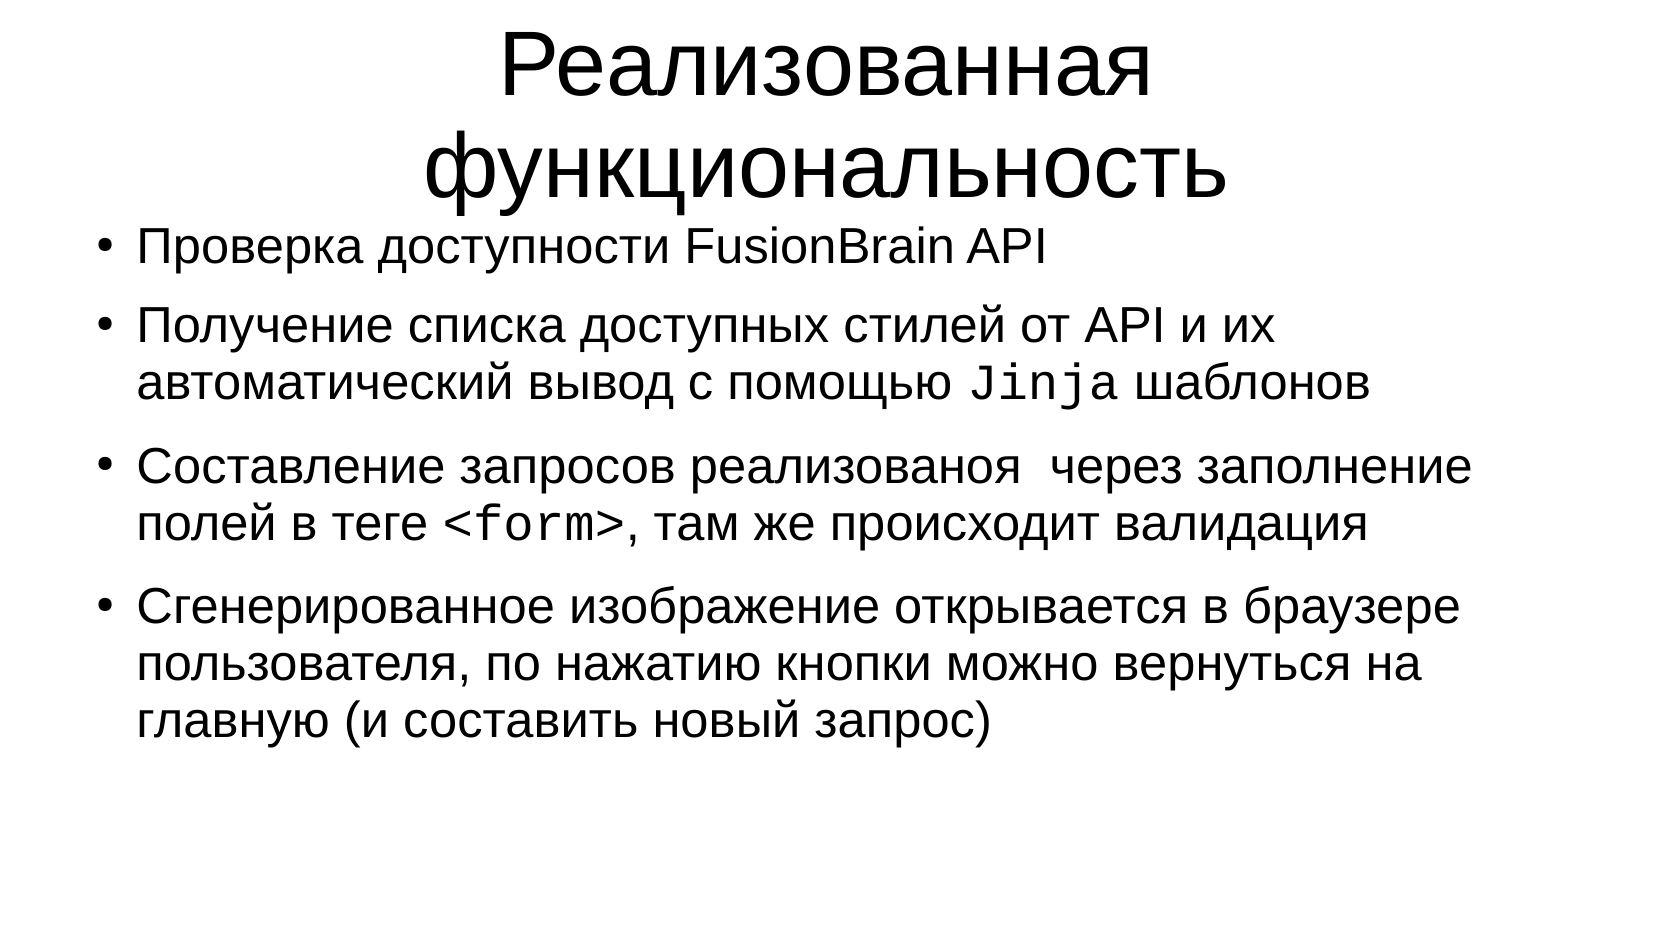

# Реализованная функциональность
Проверка доступности FusionBrain API
Получение списка доступных стилей от API и их автоматический вывод с помощью Jinja шаблонов
Составление запросов реализованоя через заполнение полей в теге <form>, там же происходит валидация
Сгенерированное изображение открывается в браузере пользователя, по нажатию кнопки можно вернуться на главную (и составить новый запрос)